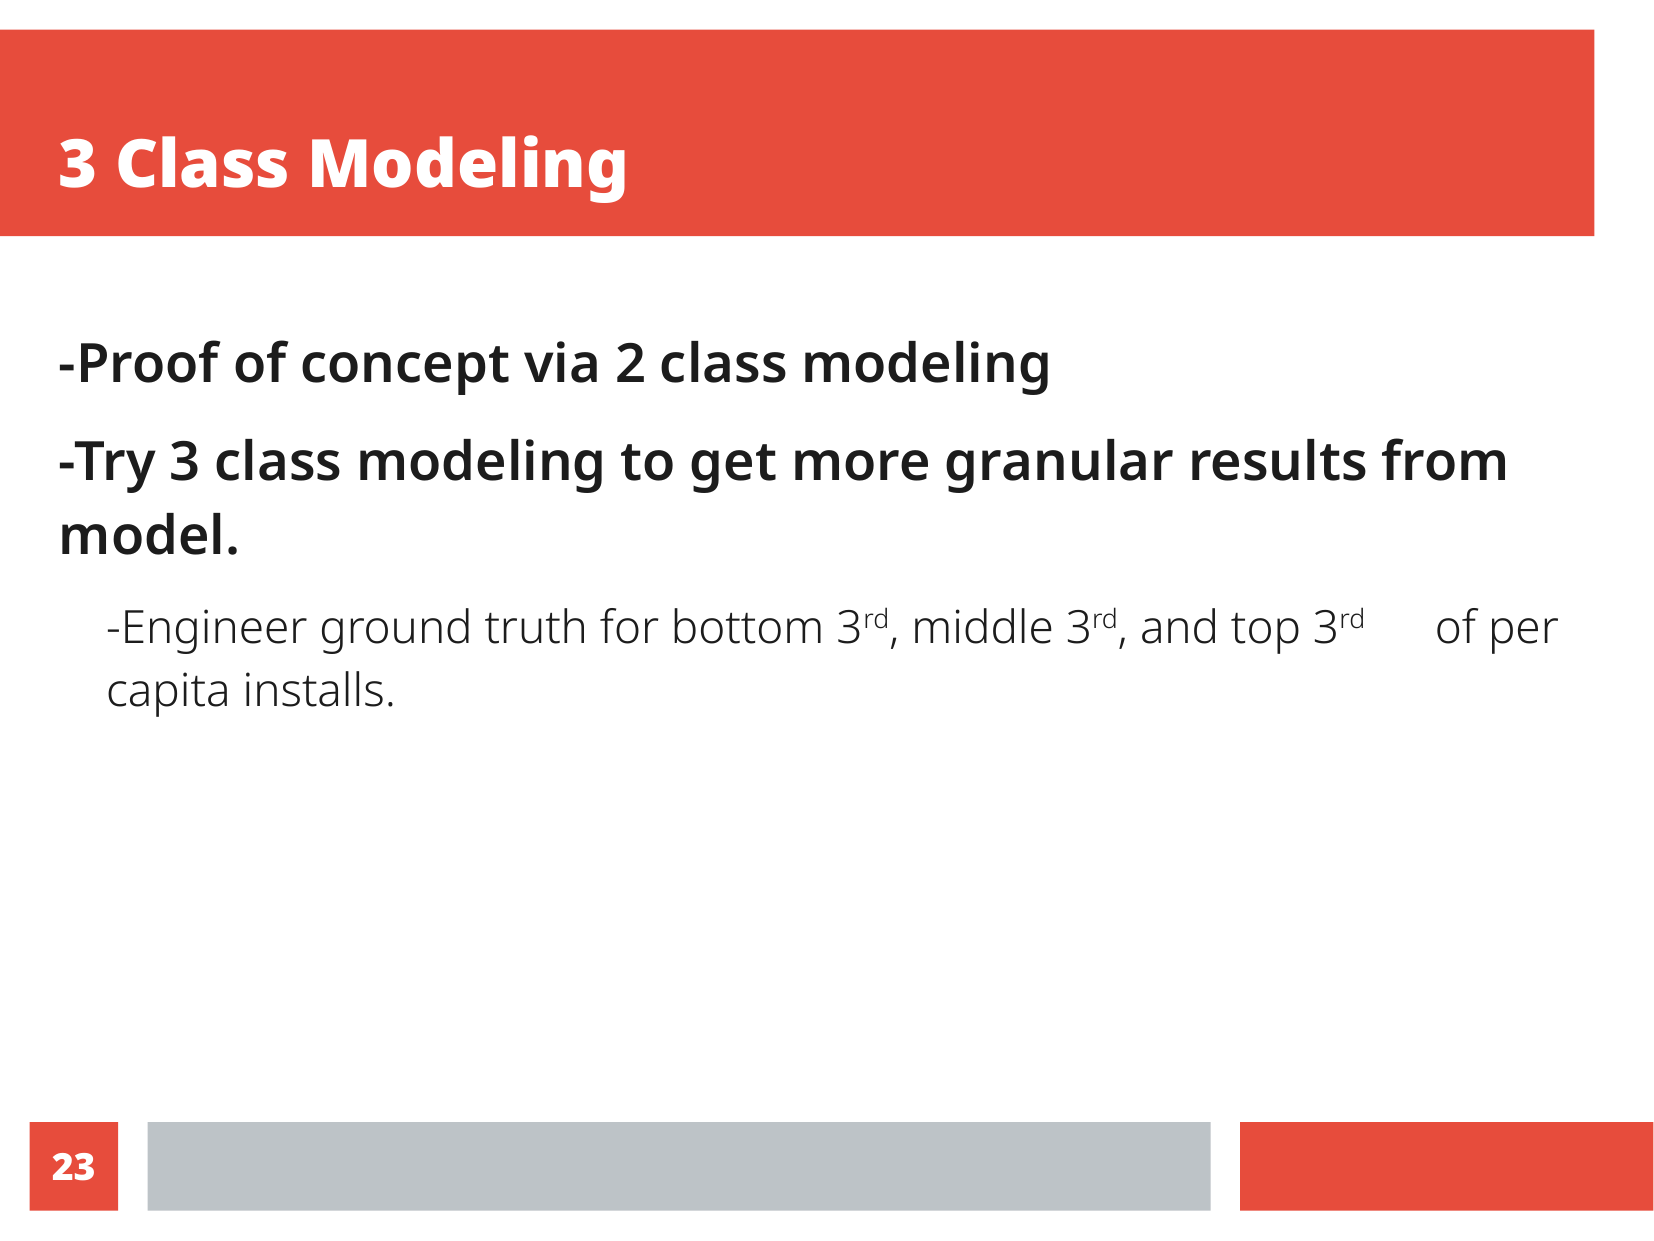

# 3 Class Modeling
-Proof of concept via 2 class modeling
-Try 3 class modeling to get more granular results from model.
-Engineer ground truth for bottom 3rd, middle 3rd, and top 3rd	of per capita installs.
23